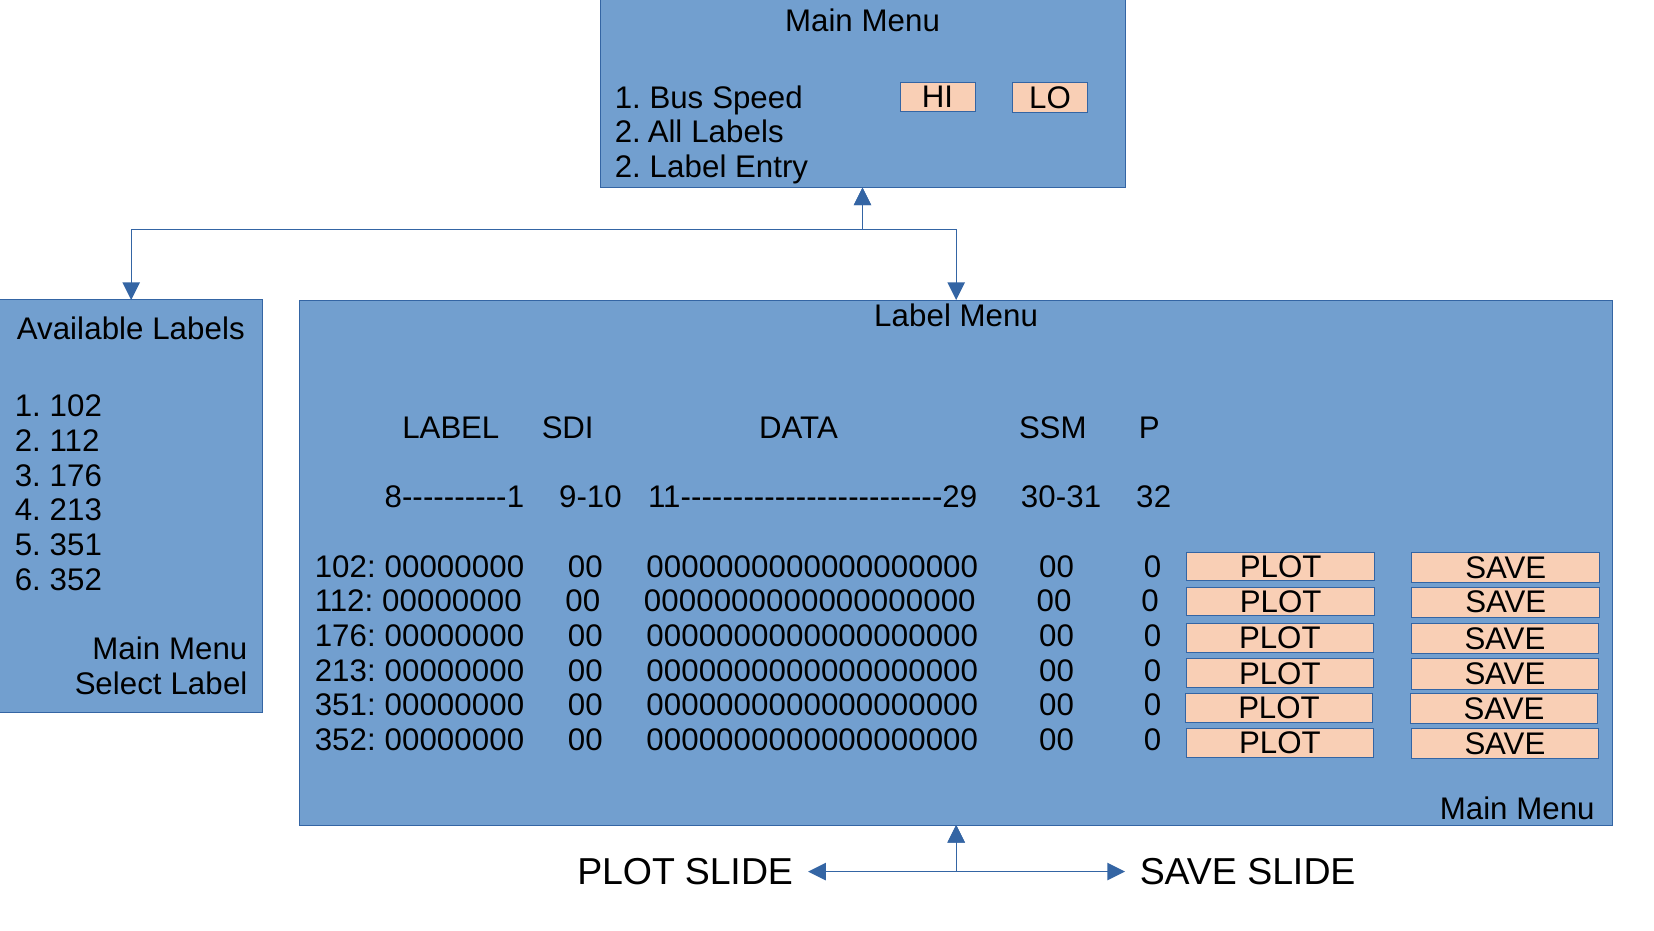

Main Menu
1. Bus Speed
2. All Labels
2. Label Entry
HI
LO
Available Labels
1. 102
2. 112
3. 176
4. 213
5. 351
6. 352
Main Menu
Select Label
Label Menu
 LABEL SDI DATA SSM P
 8----------1 9-10 11-------------------------29 30-31 32
102: 00000000 00 0000000000000000000 00 0
112: 00000000 00 0000000000000000000 00 0
176: 00000000 00 0000000000000000000 00 0
213: 00000000 00 0000000000000000000 00 0
351: 00000000 00 0000000000000000000 00 0
352: 00000000 00 0000000000000000000 00 0
															Main Menu
PLOT
SAVE
PLOT
SAVE
PLOT
SAVE
PLOT
SAVE
PLOT
SAVE
PLOT
SAVE
PLOT SLIDE
SAVE SLIDE